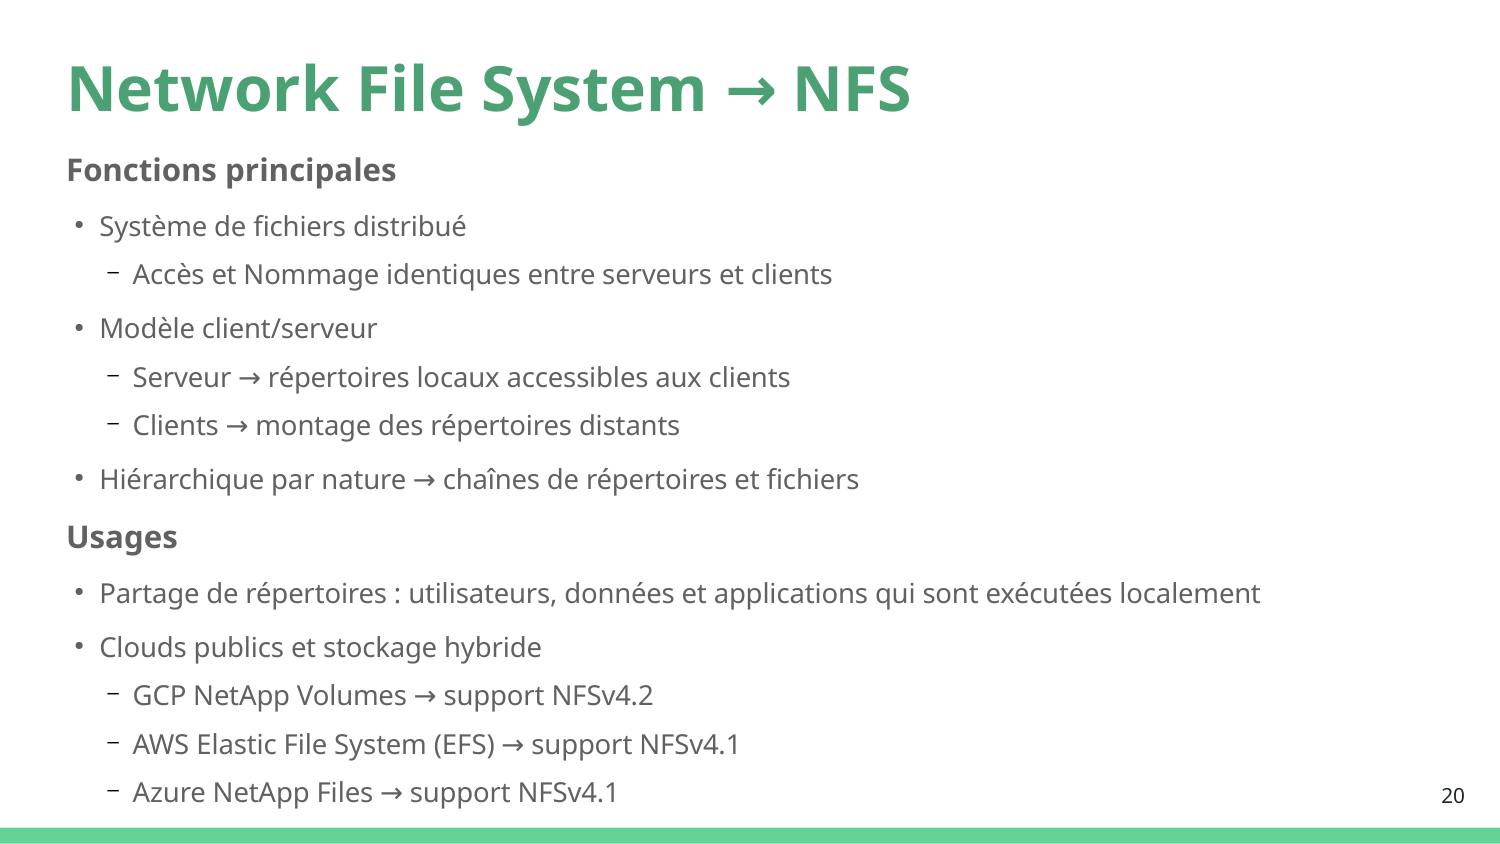

Network File System → NFS
# Fonctions principales
Système de fichiers distribué
Accès et Nommage identiques entre serveurs et clients
Modèle client/serveur
Serveur → répertoires locaux accessibles aux clients
Clients → montage des répertoires distants
Hiérarchique par nature → chaînes de répertoires et fichiers
Usages
Partage de répertoires : utilisateurs, données et applications qui sont exécutées localement
Clouds publics et stockage hybride
GCP NetApp Volumes → support NFSv4.2
AWS Elastic File System (EFS) → support NFSv4.1
Azure NetApp Files → support NFSv4.1